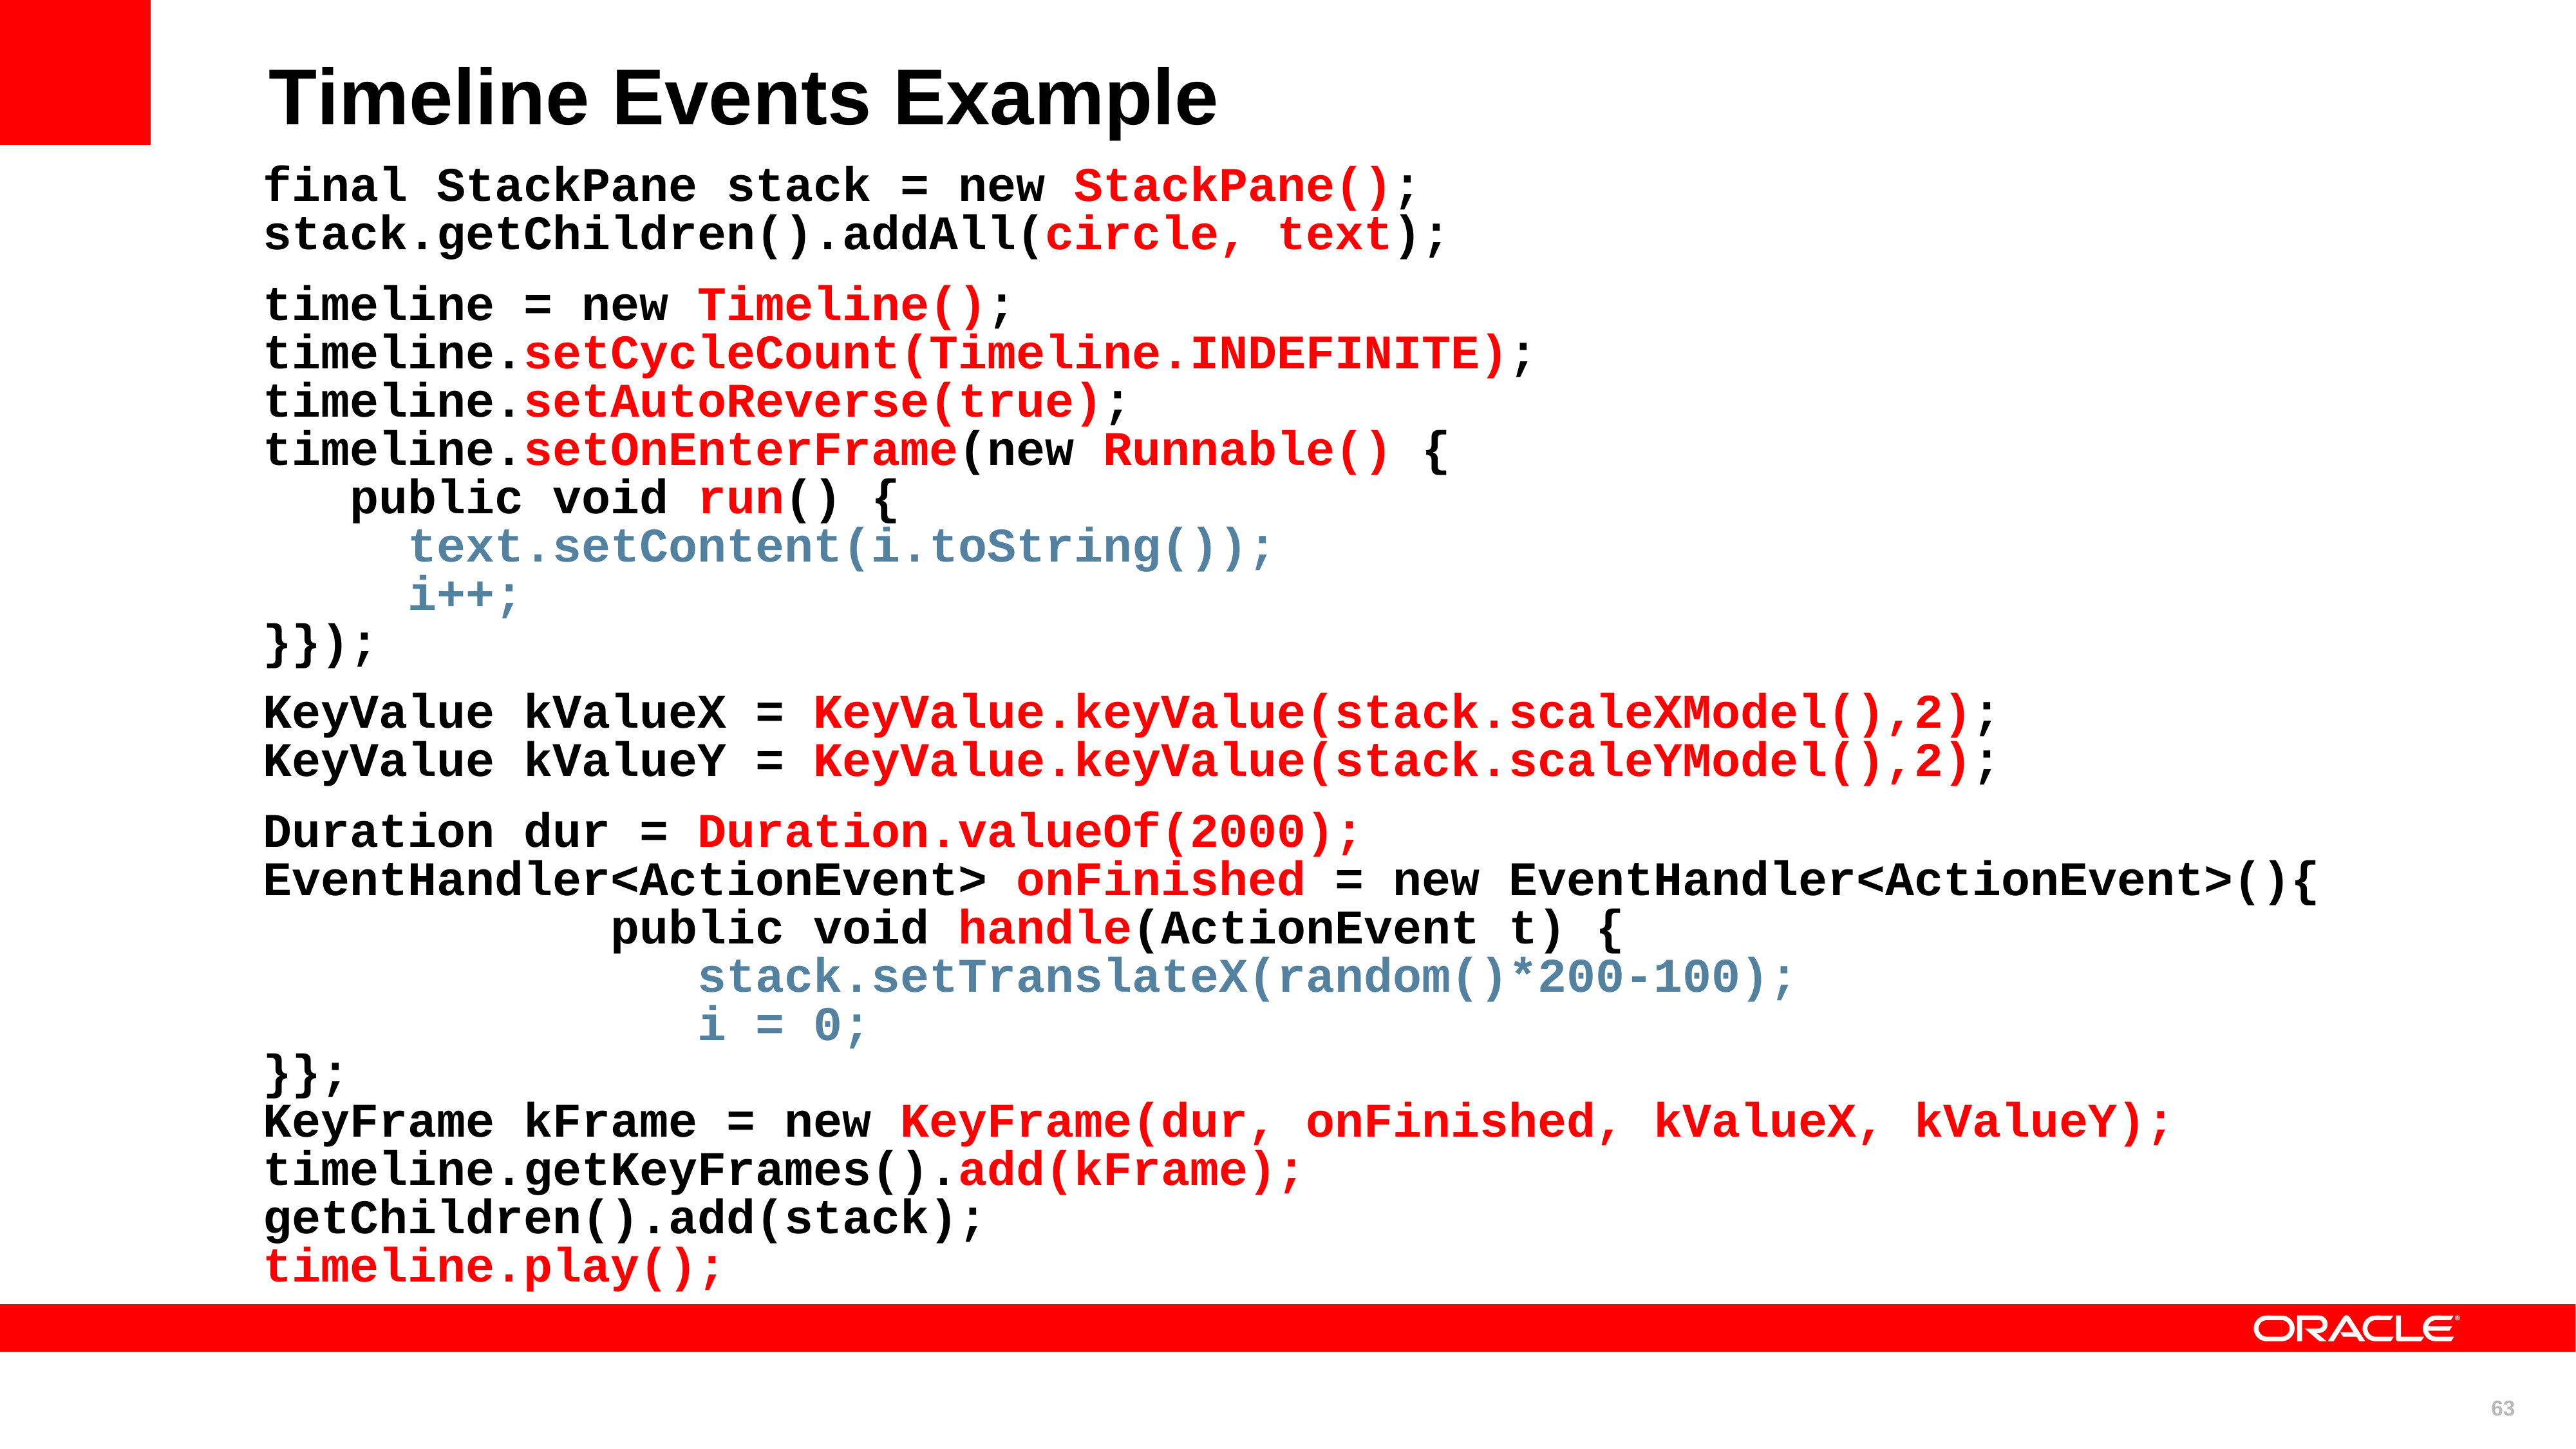

# Timeline Events Example
final StackPane stack = new StackPane();
stack.getChildren().addAll(circle, text);
timeline = new Timeline();
timeline.setCycleCount(Timeline.INDEFINITE);
timeline.setAutoReverse(true);
timeline.setOnEnterFrame(new Runnable() {
 public void run() {
 text.setContent(i.toString());
 i++;
}});
KeyValue kValueX = KeyValue.keyValue(stack.scaleXModel(),2);
KeyValue kValueY = KeyValue.keyValue(stack.scaleYModel(),2);
Duration dur = Duration.valueOf(2000);
EventHandler<ActionEvent> onFinished = new EventHandler<ActionEvent>(){
 public void handle(ActionEvent t) {
 stack.setTranslateX(random()*200-100);
 i = 0;
}};
KeyFrame kFrame = new KeyFrame(dur, onFinished, kValueX, kValueY);
timeline.getKeyFrames().add(kFrame);
getChildren().add(stack);
timeline.play();